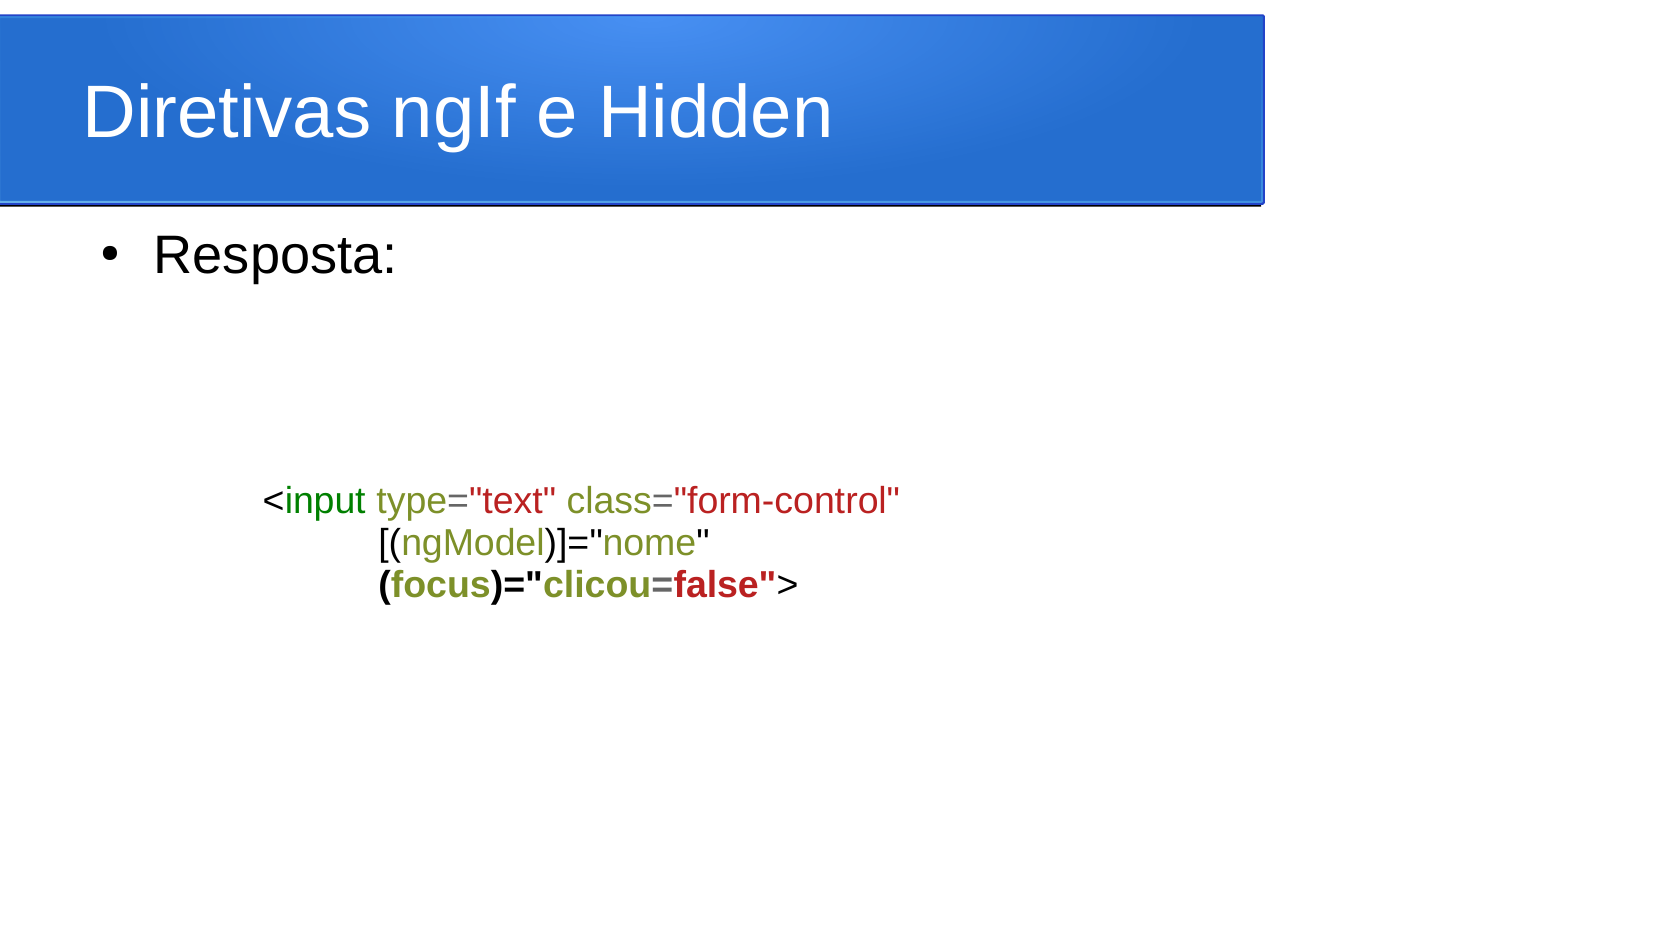

# Diretivas ngIf e Hidden
Resposta:
<input type="text" class="form-control"
 [(ngModel)]="nome"
 (focus)="clicou=false">